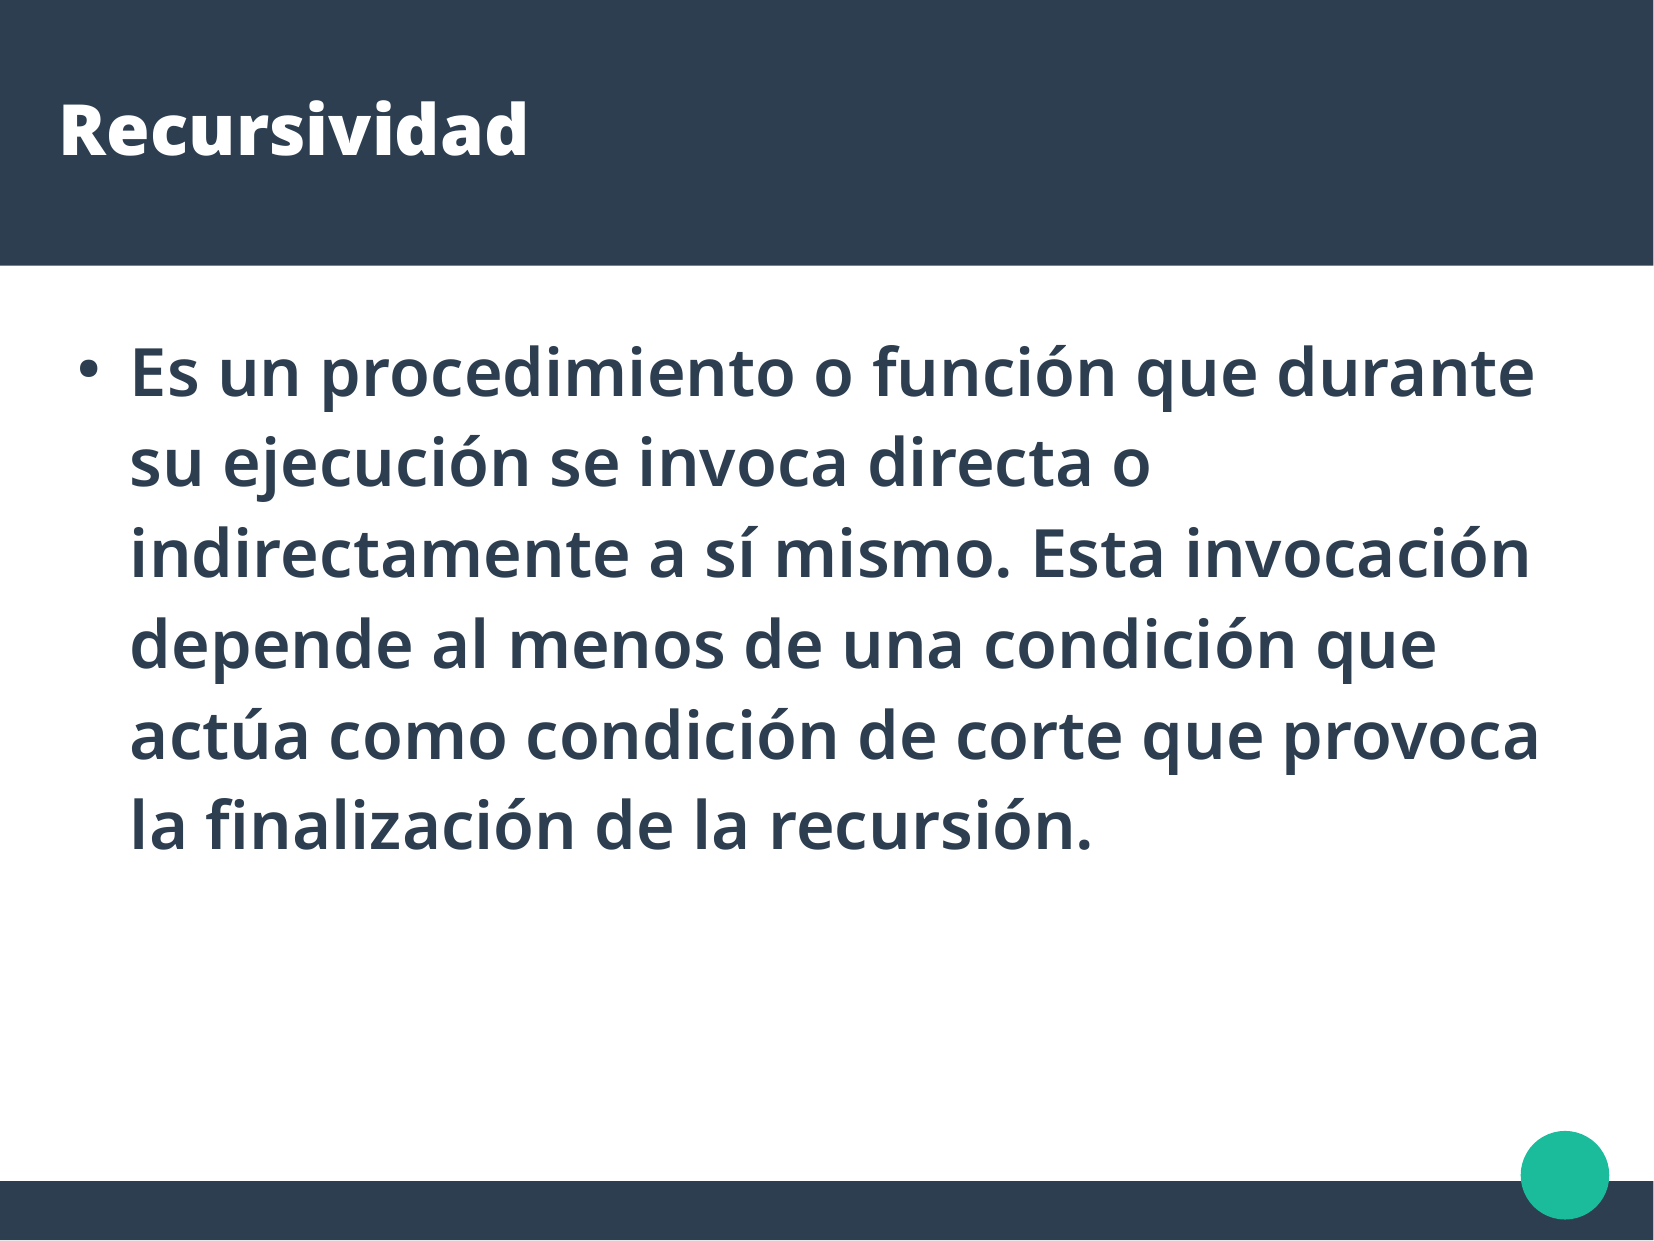

# Recursividad
Es un procedimiento o función que durante su ejecución se invoca directa o indirectamente a sí mismo. Esta invocación depende al menos de una condición que actúa como condición de corte que provoca la finalización de la recursión.